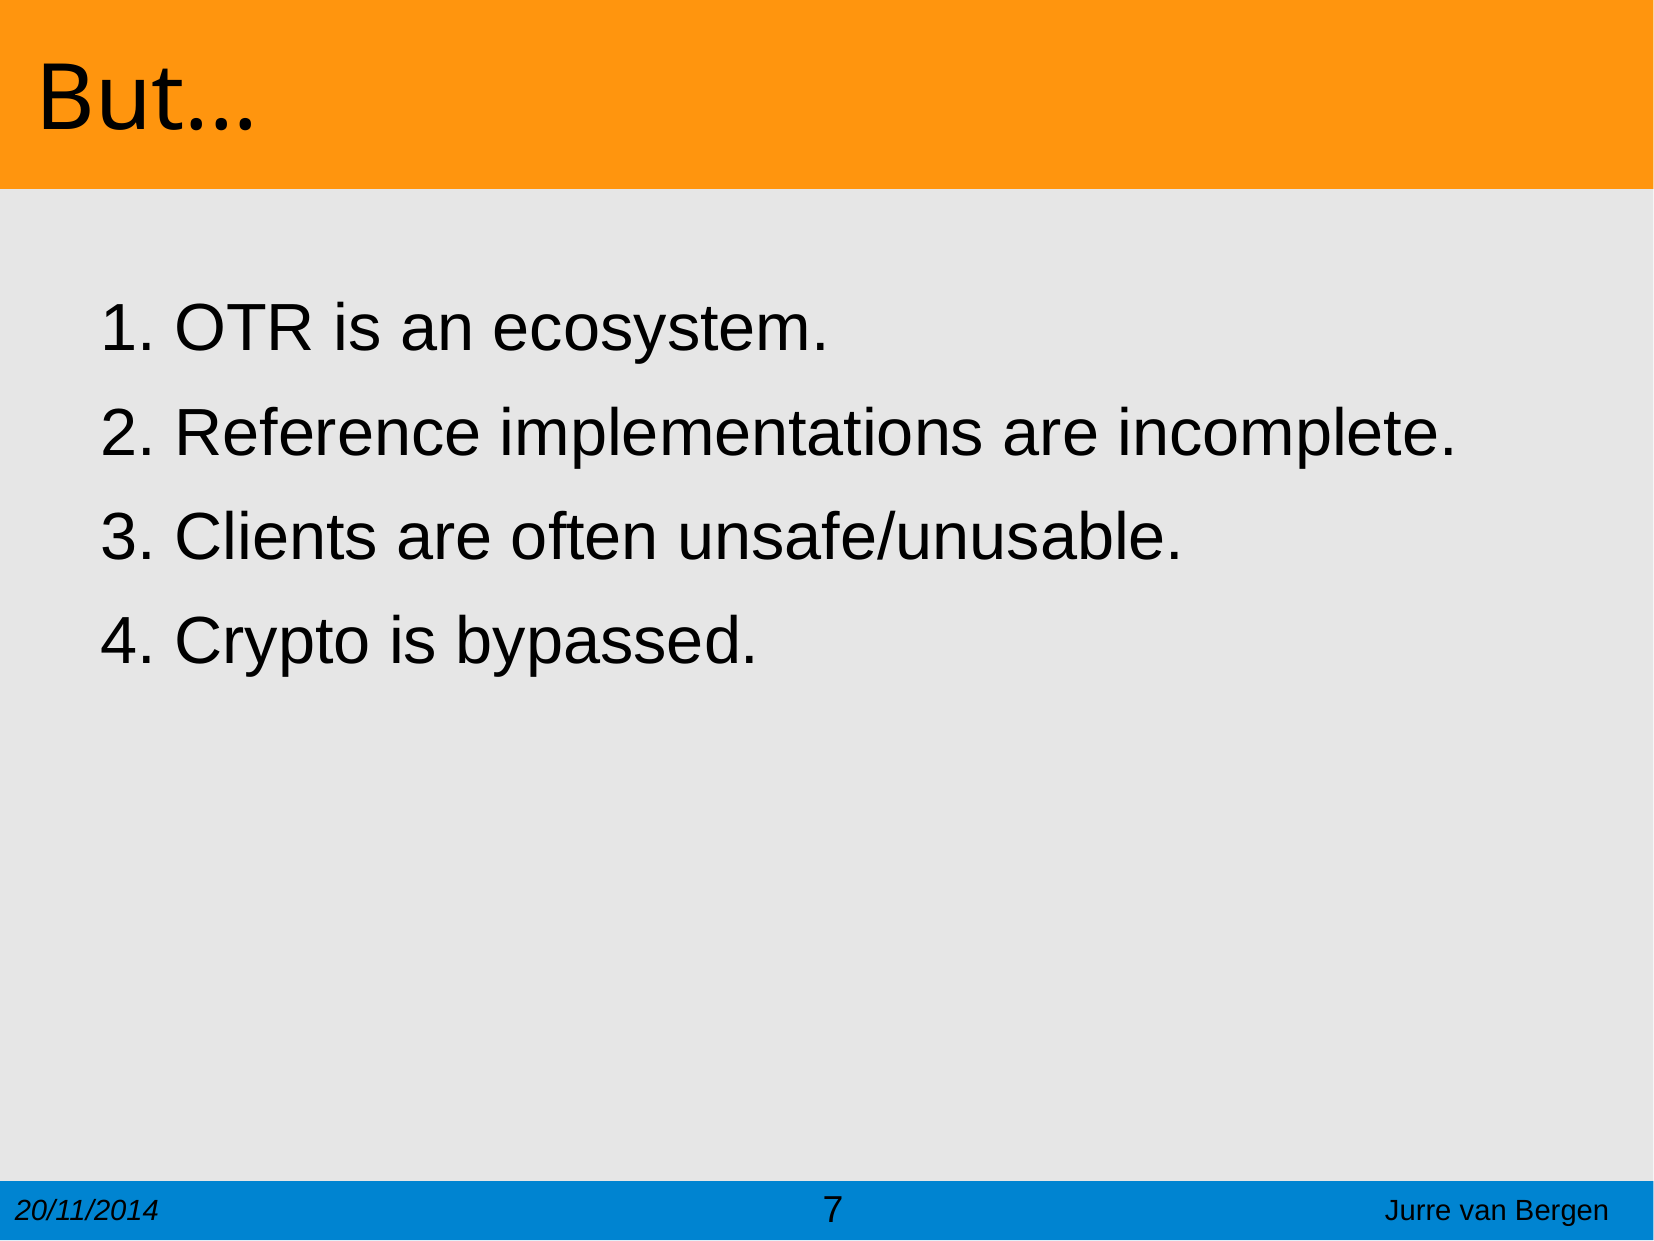

# But...
 OTR is an ecosystem.
 Reference implementations are incomplete.
 Clients are often unsafe/unusable.
 Crypto is bypassed.